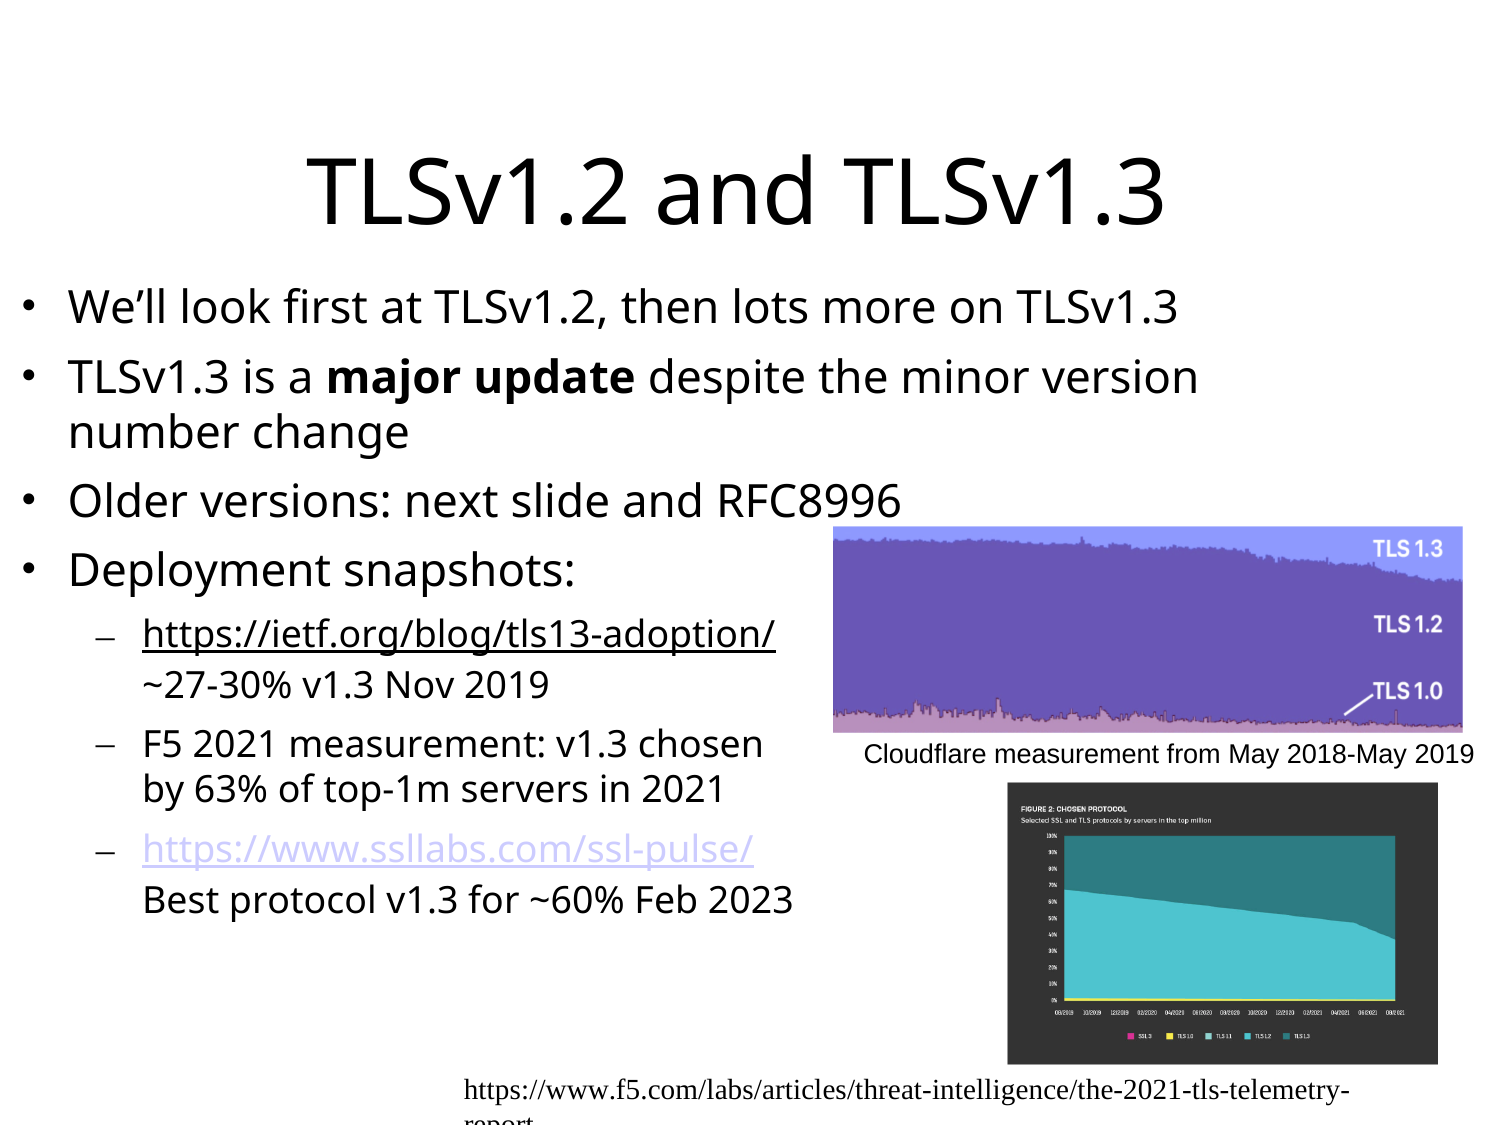

TLSv1.2 and TLSv1.3
We’ll look first at TLSv1.2, then lots more on TLSv1.3
TLSv1.3 is a major update despite the minor version number change
Older versions: next slide and RFC8996
Deployment snapshots:
https://ietf.org/blog/tls13-adoption/
~27-30% v1.3 Nov 2019
F5 2021 measurement: v1.3 chosen
by 63% of top-1m servers in 2021
https://www.ssllabs.com/ssl-pulse/
Best protocol v1.3 for ~60% Feb 2023
Cloudflare measurement from May 2018-May 2019
https://www.f5.com/labs/articles/threat-intelligence/the-2021-tls-telemetry-report